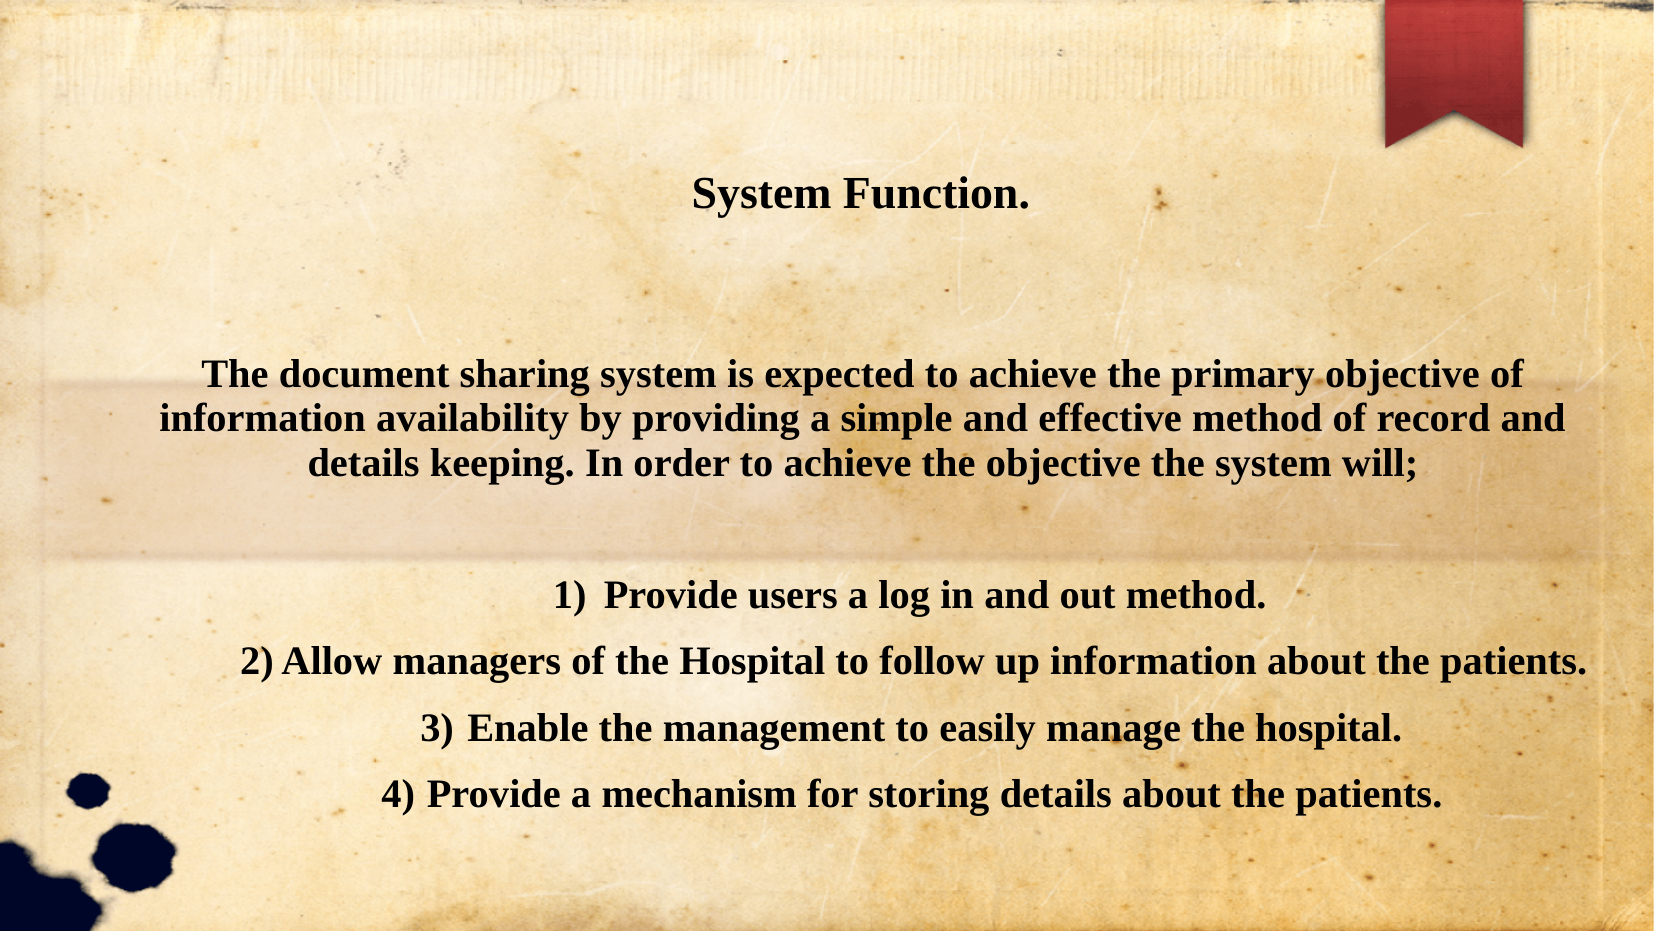

System Function.
# The document sharing system is expected to achieve the primary objective of information availability by providing a simple and effective method of record and details keeping. In order to achieve the objective the system will;
Provide users a log in and out method.
Allow managers of the Hospital to follow up information about the patients.
Enable the management to easily manage the hospital.
Provide a mechanism for storing details about the patients.